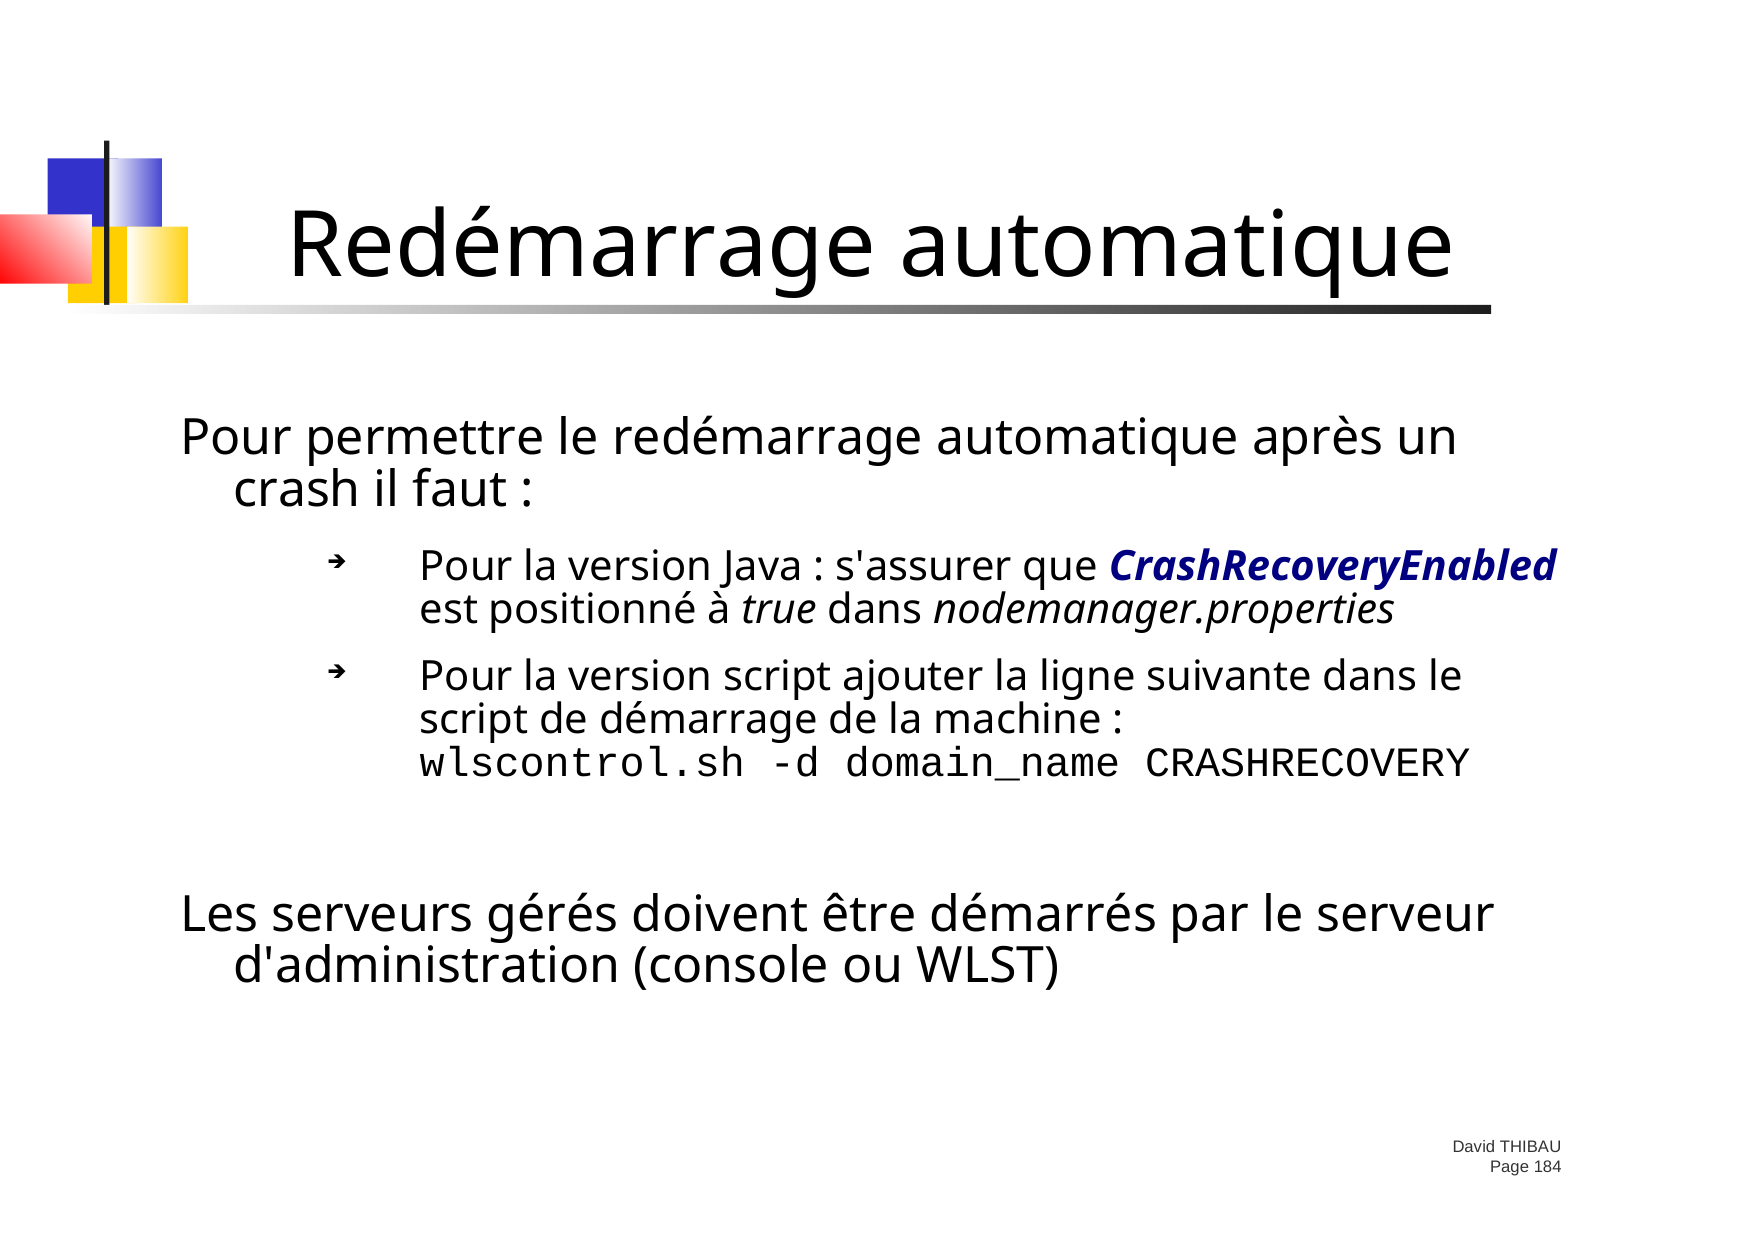

# Redémarrage automatique
Pour permettre le redémarrage automatique après un crash il faut :
Pour la version Java : s'assurer que CrashRecoveryEnabled est positionné à true dans nodemanager.properties
Pour la version script ajouter la ligne suivante dans le script de démarrage de la machine :
wlscontrol.sh -d domain_name CRASHRECOVERY
Les serveurs gérés doivent être démarrés par le serveur d'administration (console ou WLST)